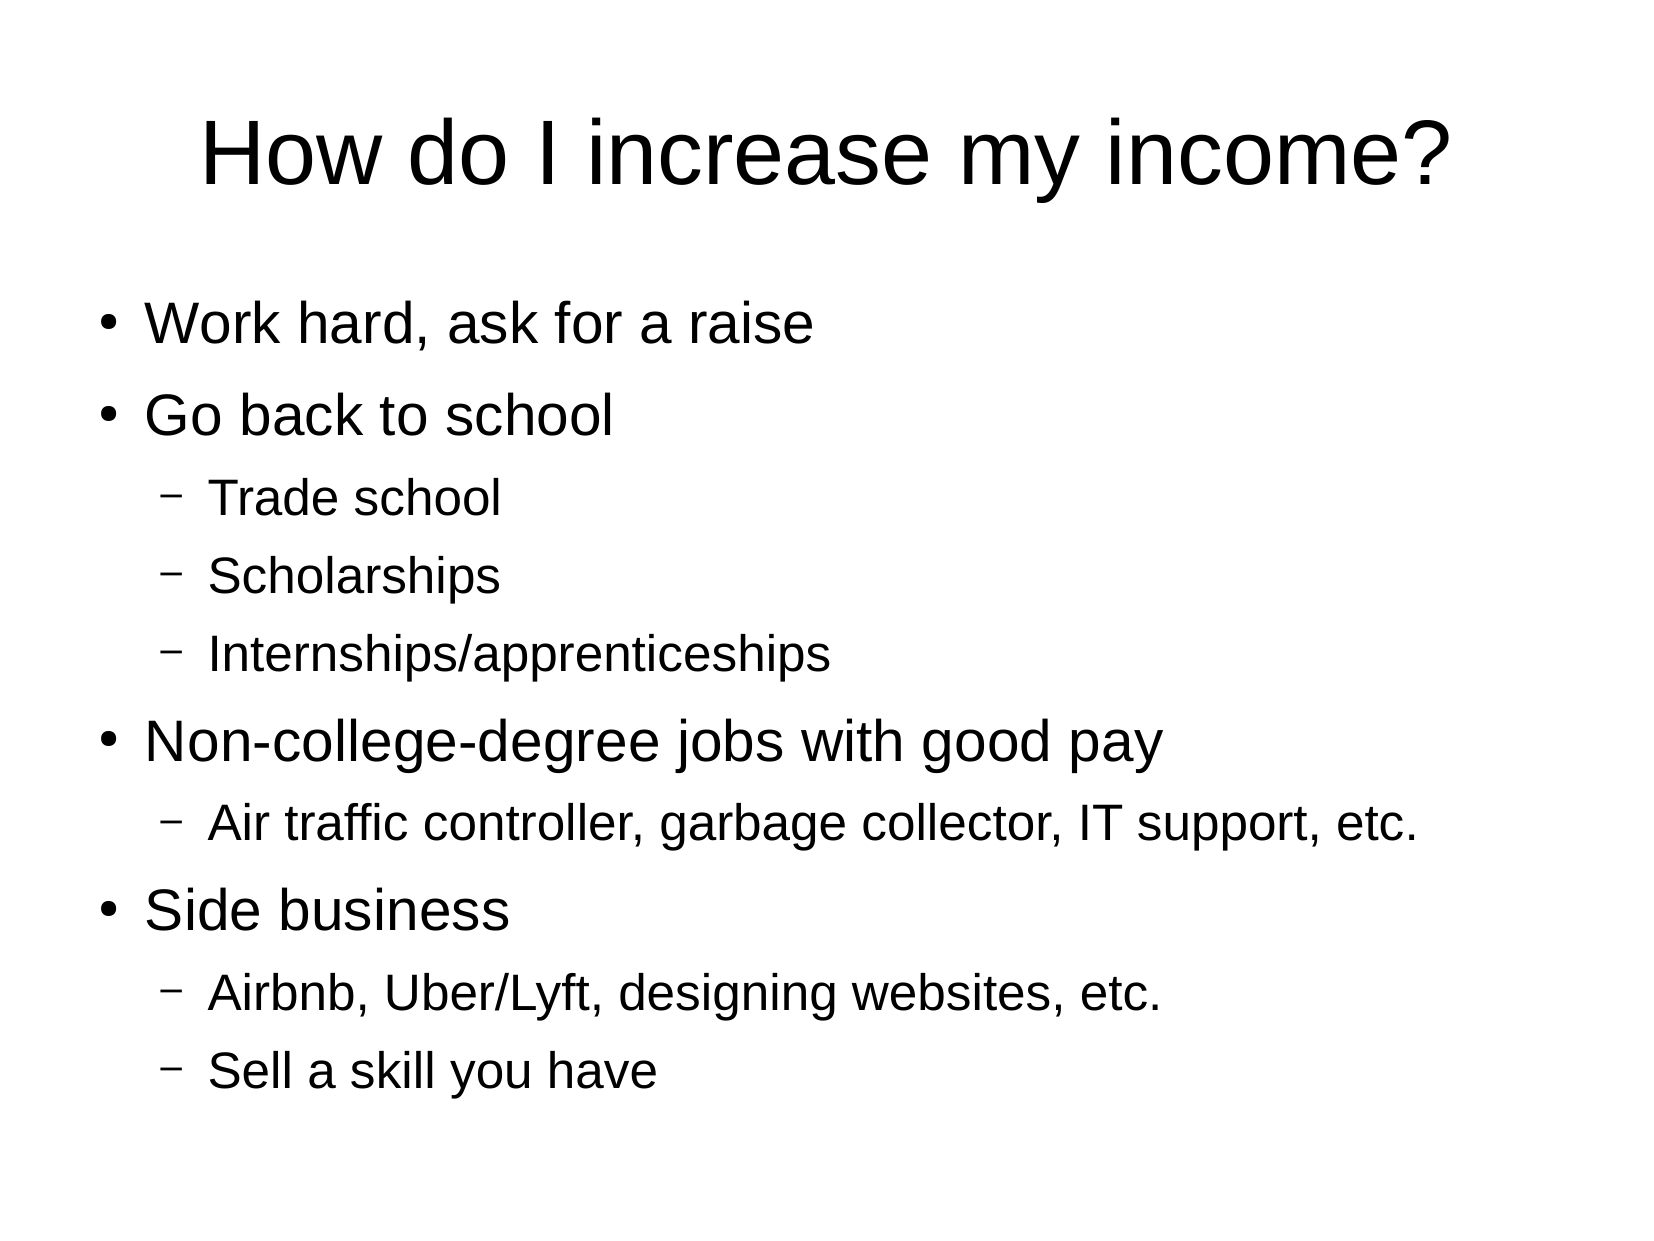

# How do I increase my income?
Work hard, ask for a raise
Go back to school
Trade school
Scholarships
Internships/apprenticeships
Non-college-degree jobs with good pay
Air traffic controller, garbage collector, IT support, etc.
Side business
Airbnb, Uber/Lyft, designing websites, etc.
Sell a skill you have